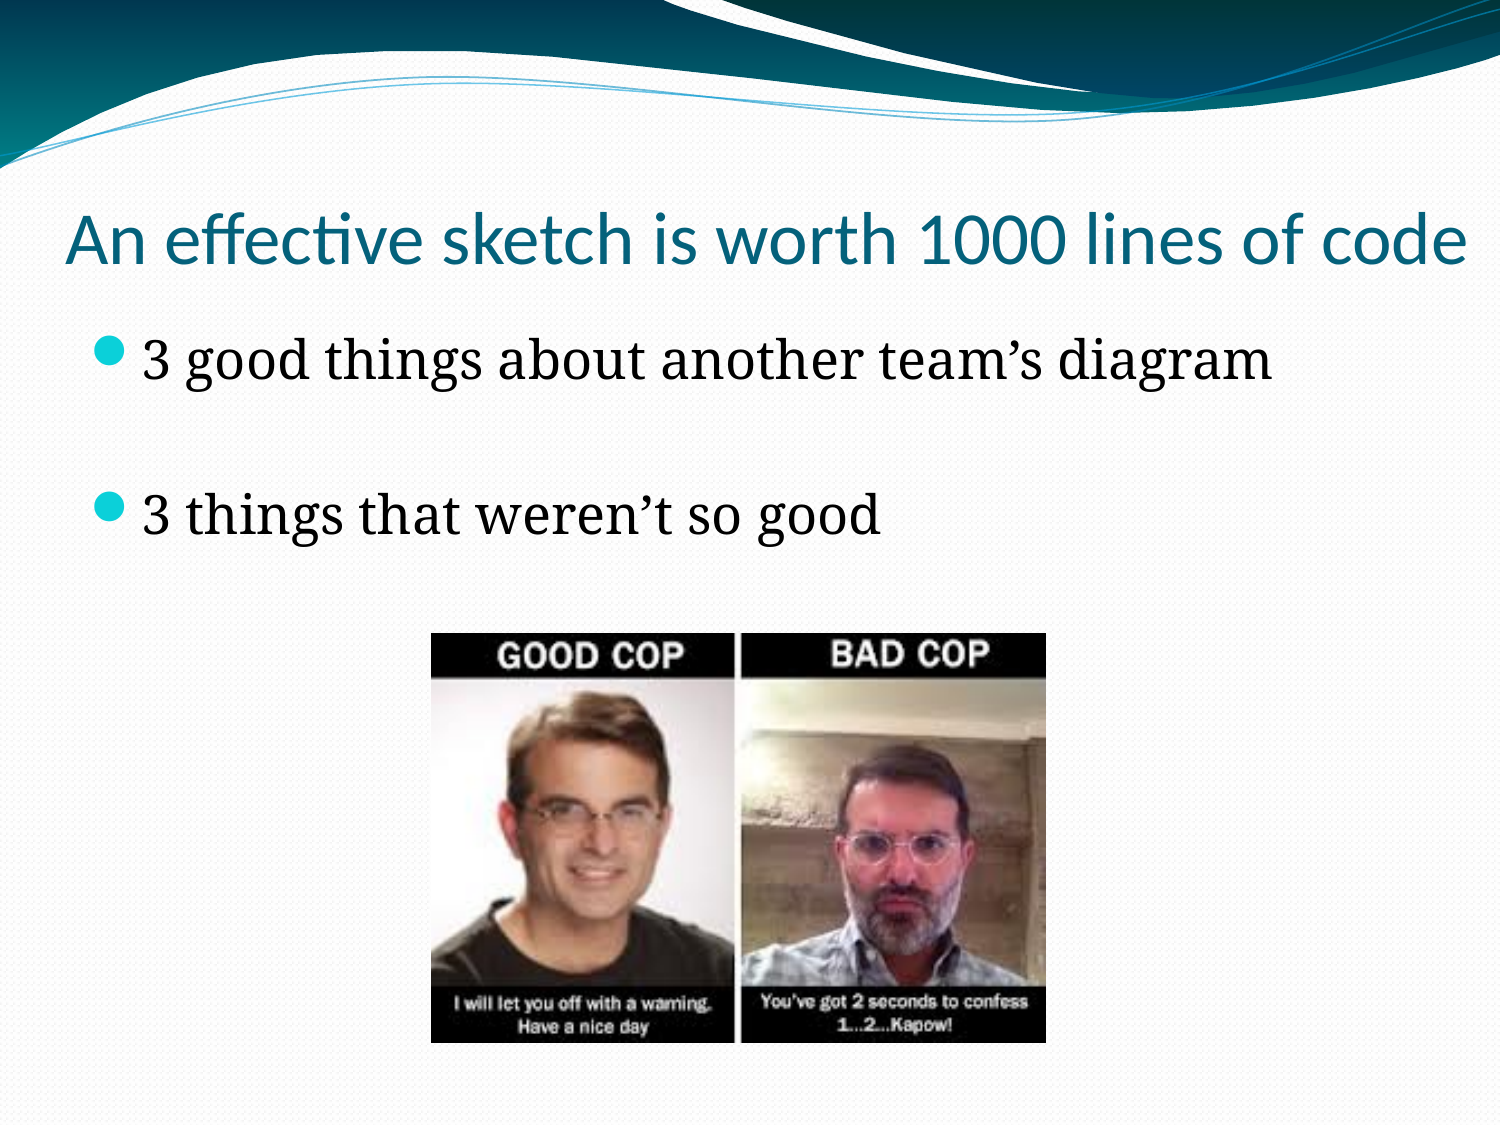

# An effective sketch is worth 1000 lines of code
3 good things about another team’s diagram
3 things that weren’t so good